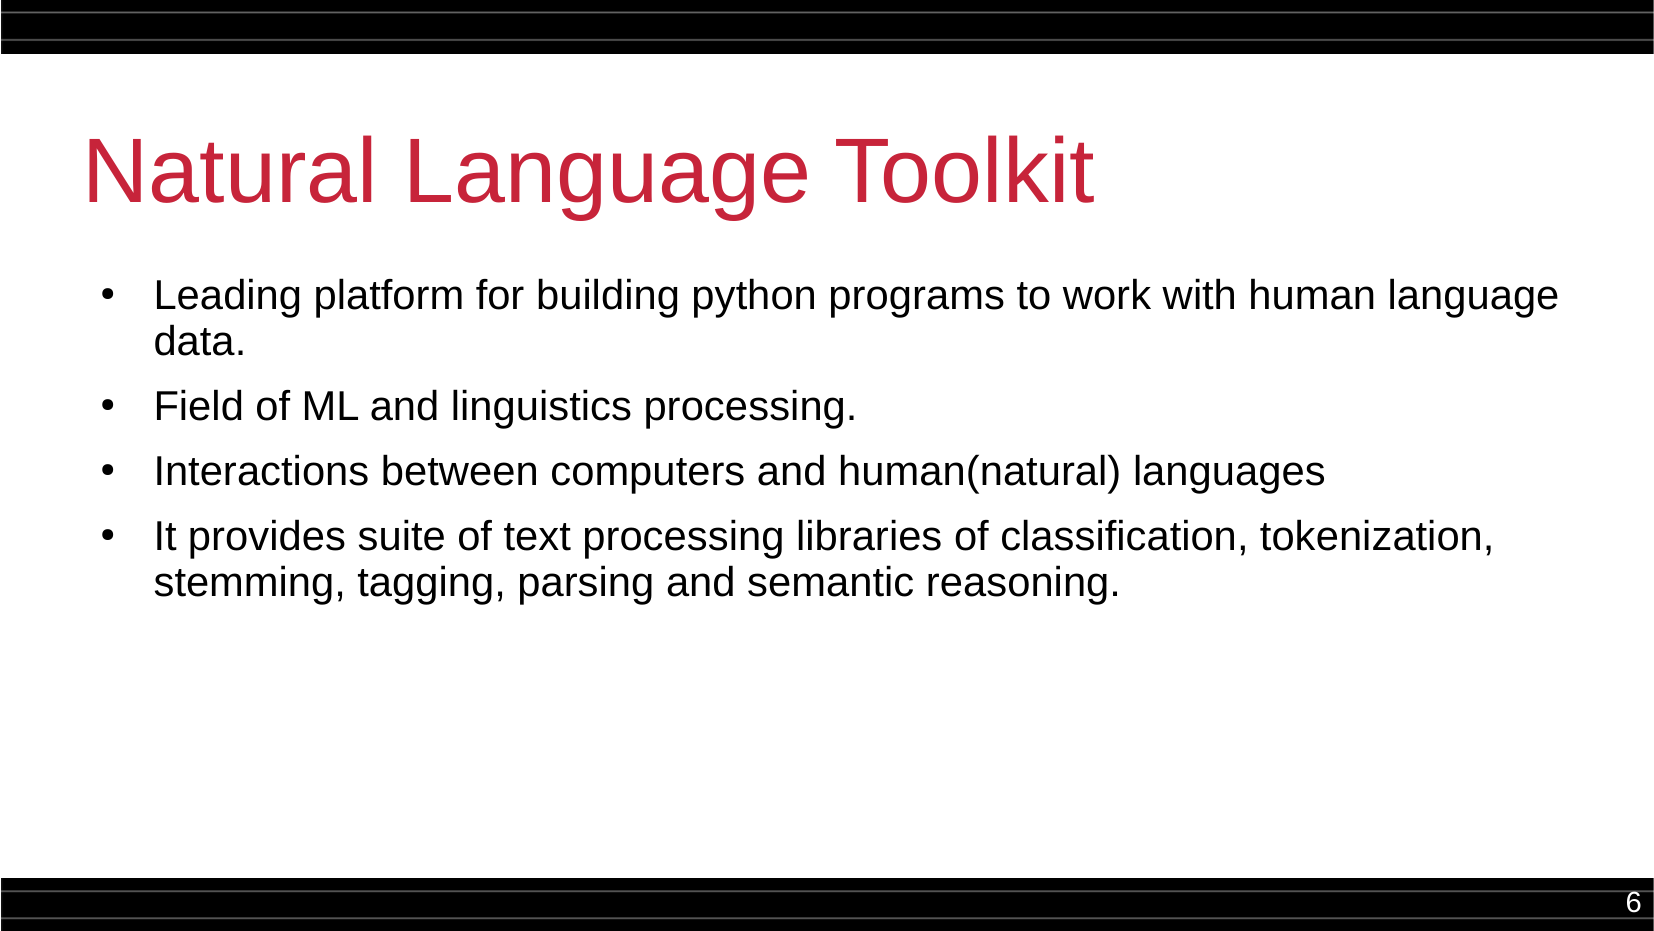

# Natural Language Toolkit
Leading platform for building python programs to work with human language data.
Field of ML and linguistics processing.
Interactions between computers and human(natural) languages
It provides suite of text processing libraries of classification, tokenization, stemming, tagging, parsing and semantic reasoning.